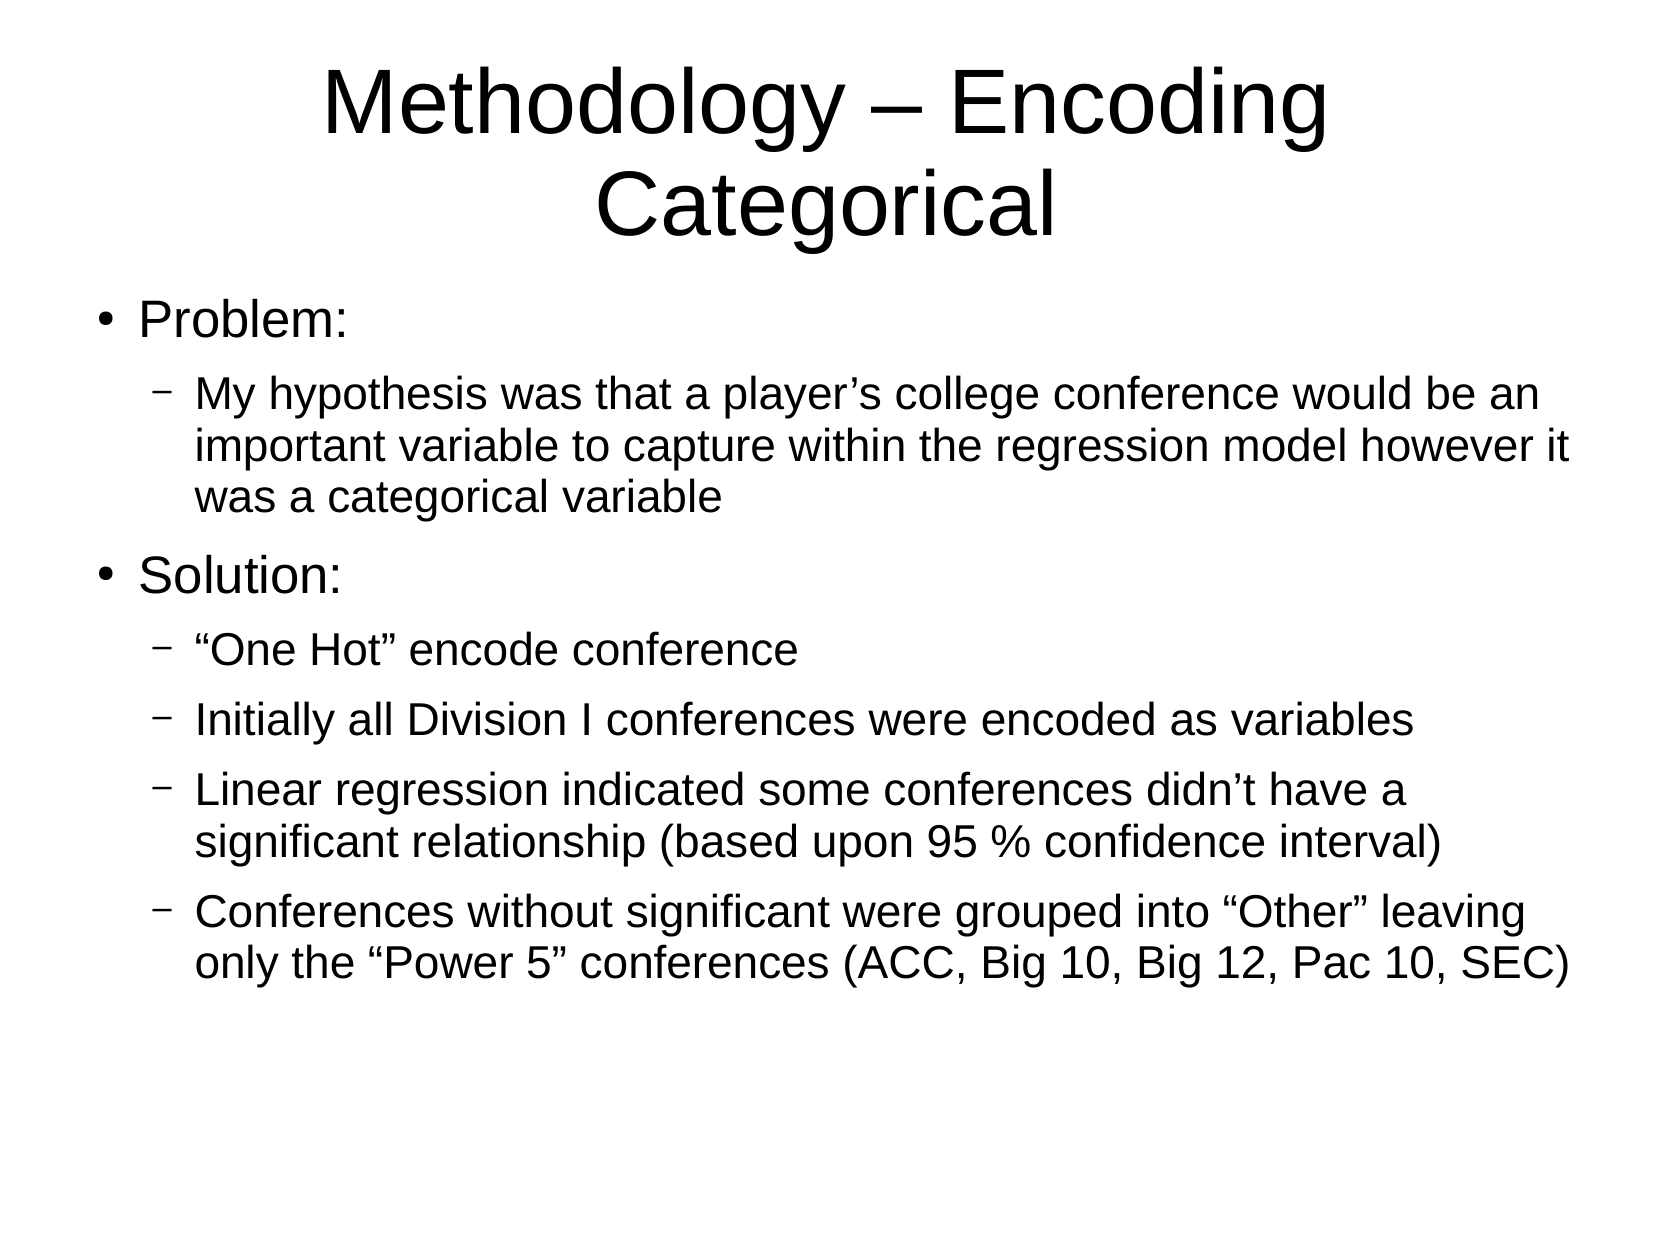

# Methodology – Encoding Categorical
Problem:
My hypothesis was that a player’s college conference would be an important variable to capture within the regression model however it was a categorical variable
Solution:
“One Hot” encode conference
Initially all Division I conferences were encoded as variables
Linear regression indicated some conferences didn’t have a significant relationship (based upon 95 % confidence interval)
Conferences without significant were grouped into “Other” leaving only the “Power 5” conferences (ACC, Big 10, Big 12, Pac 10, SEC)